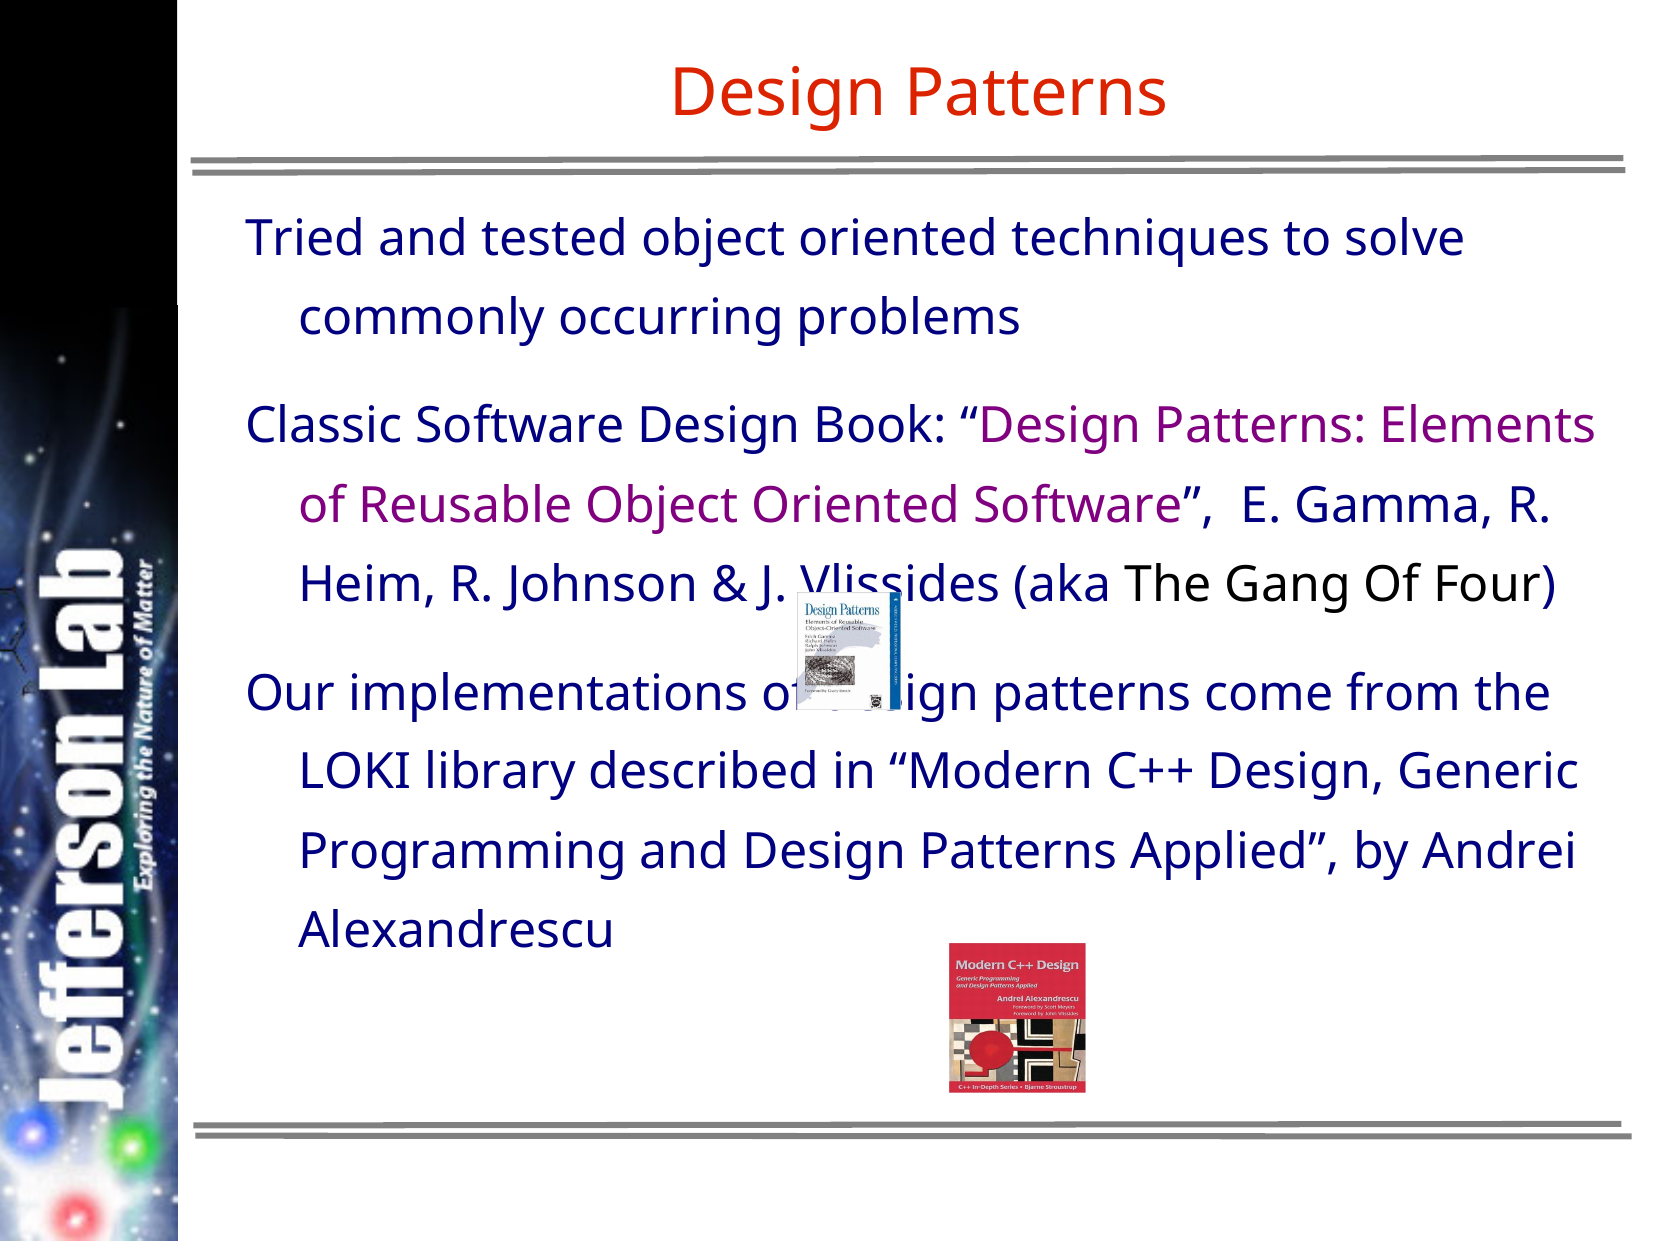

# Design Patterns
Tried and tested object oriented techniques to solve commonly occurring problems
Classic Software Design Book: “Design Patterns: Elements of Reusable Object Oriented Software”, E. Gamma, R. Heim, R. Johnson & J. Vlissides (aka The Gang Of Four)
Our implementations of design patterns come from the LOKI library described in “Modern C++ Design, Generic Programming and Design Patterns Applied”, by Andrei Alexandrescu